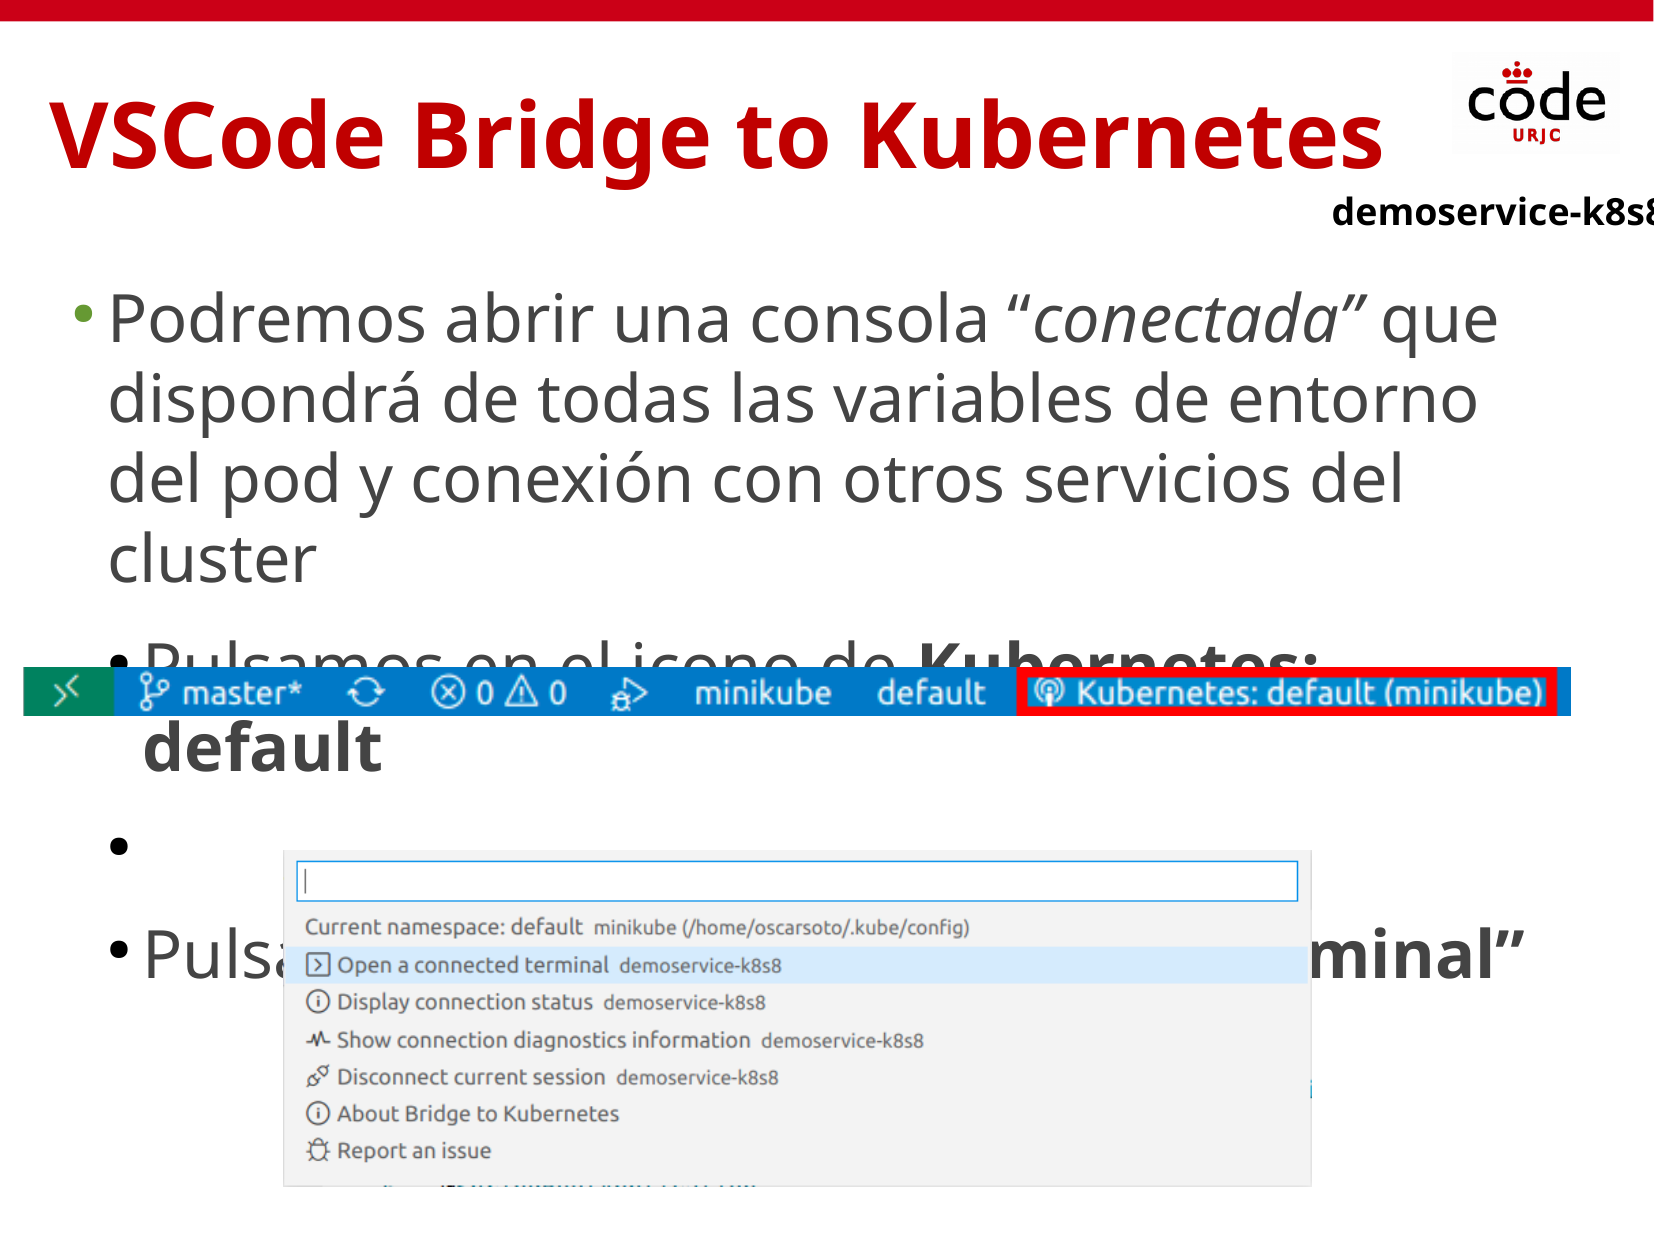

# VSCode Bridge to Kubernetes
demoservice-k8s8
Podremos abrir una consola “conectada” que dispondrá de todas las variables de entorno del pod y conexión con otros servicios del cluster
Pulsamos en el icono de Kubernetes: default
Pulsamos en “Open a connected terminal”